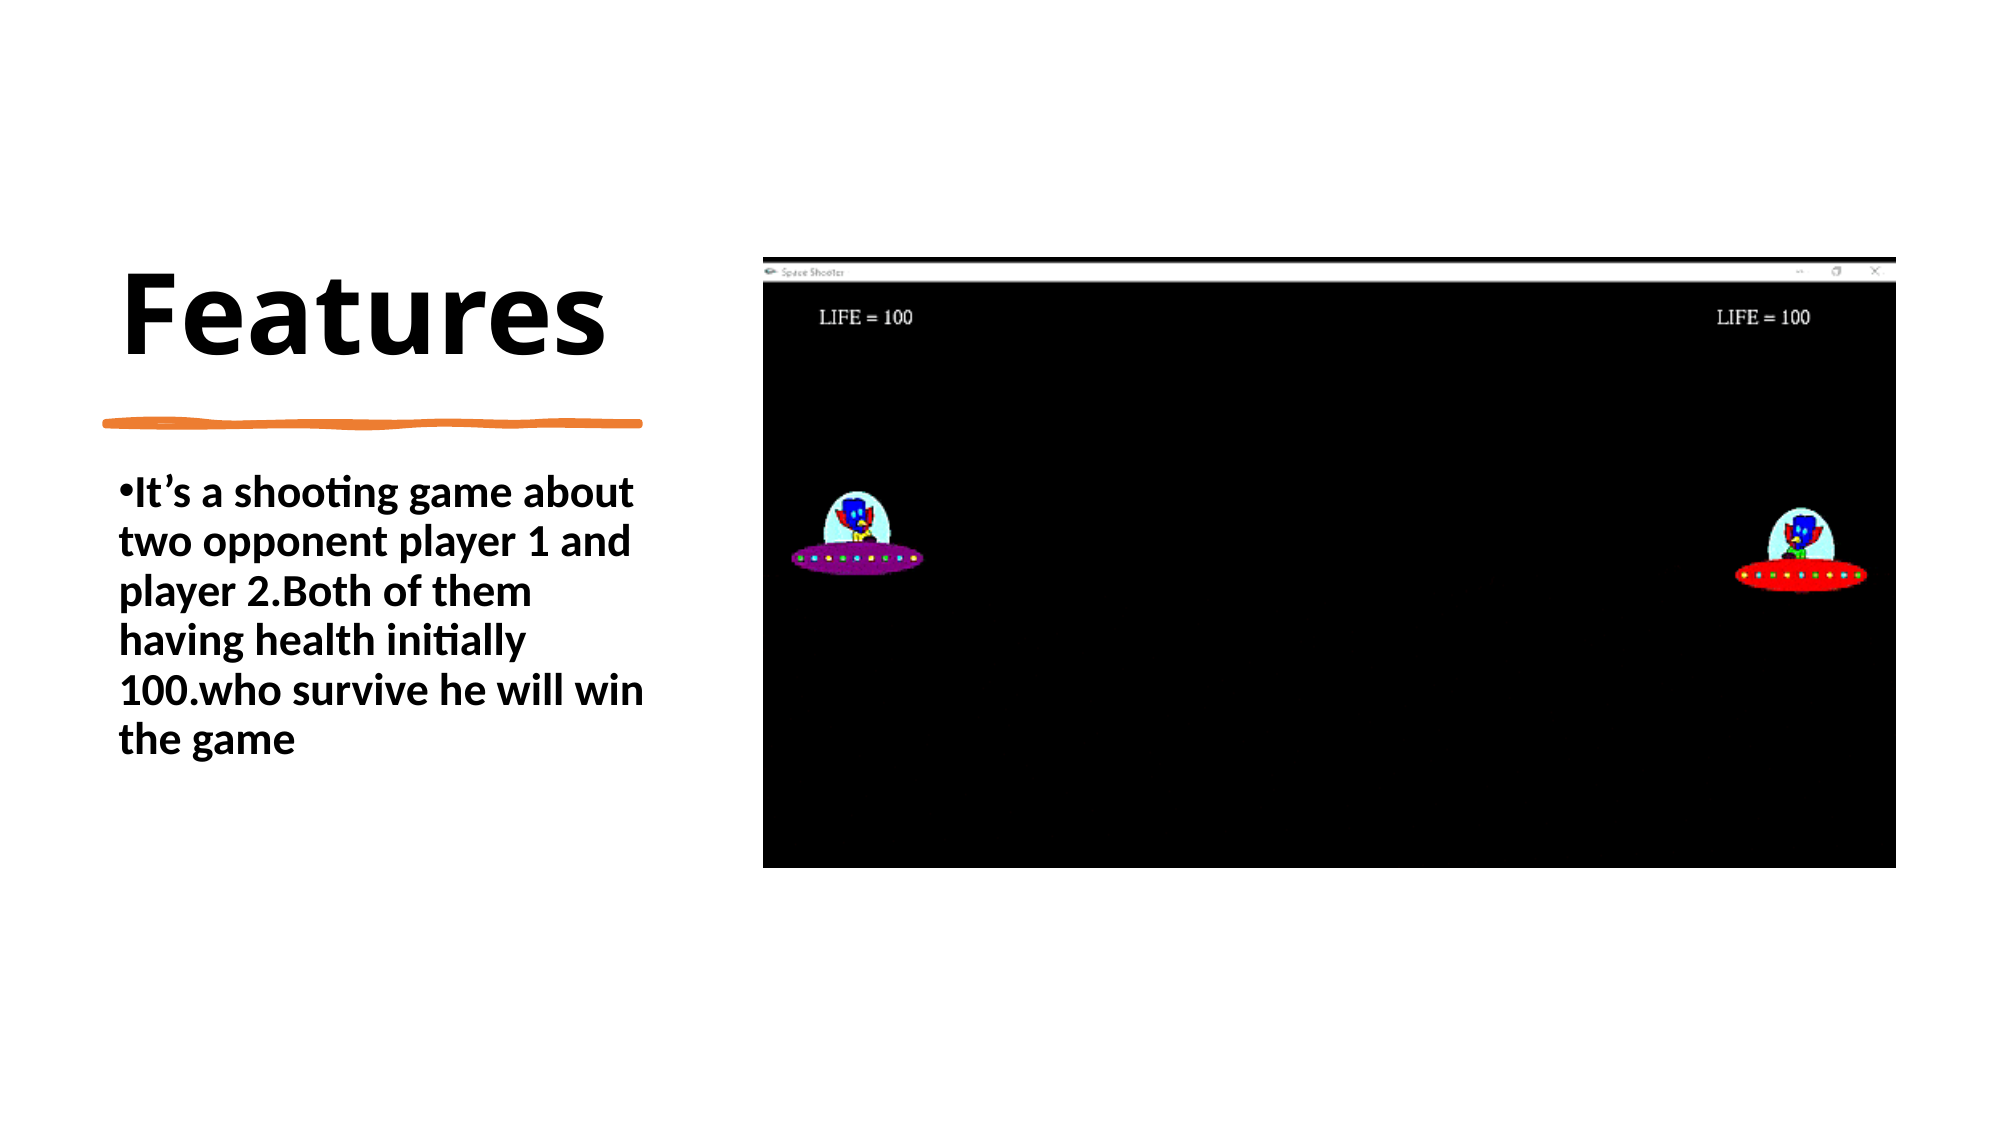

# Features
It’s a shooting game about two opponent player 1 and player 2.Both of them having health initially 100.who survive he will win the game